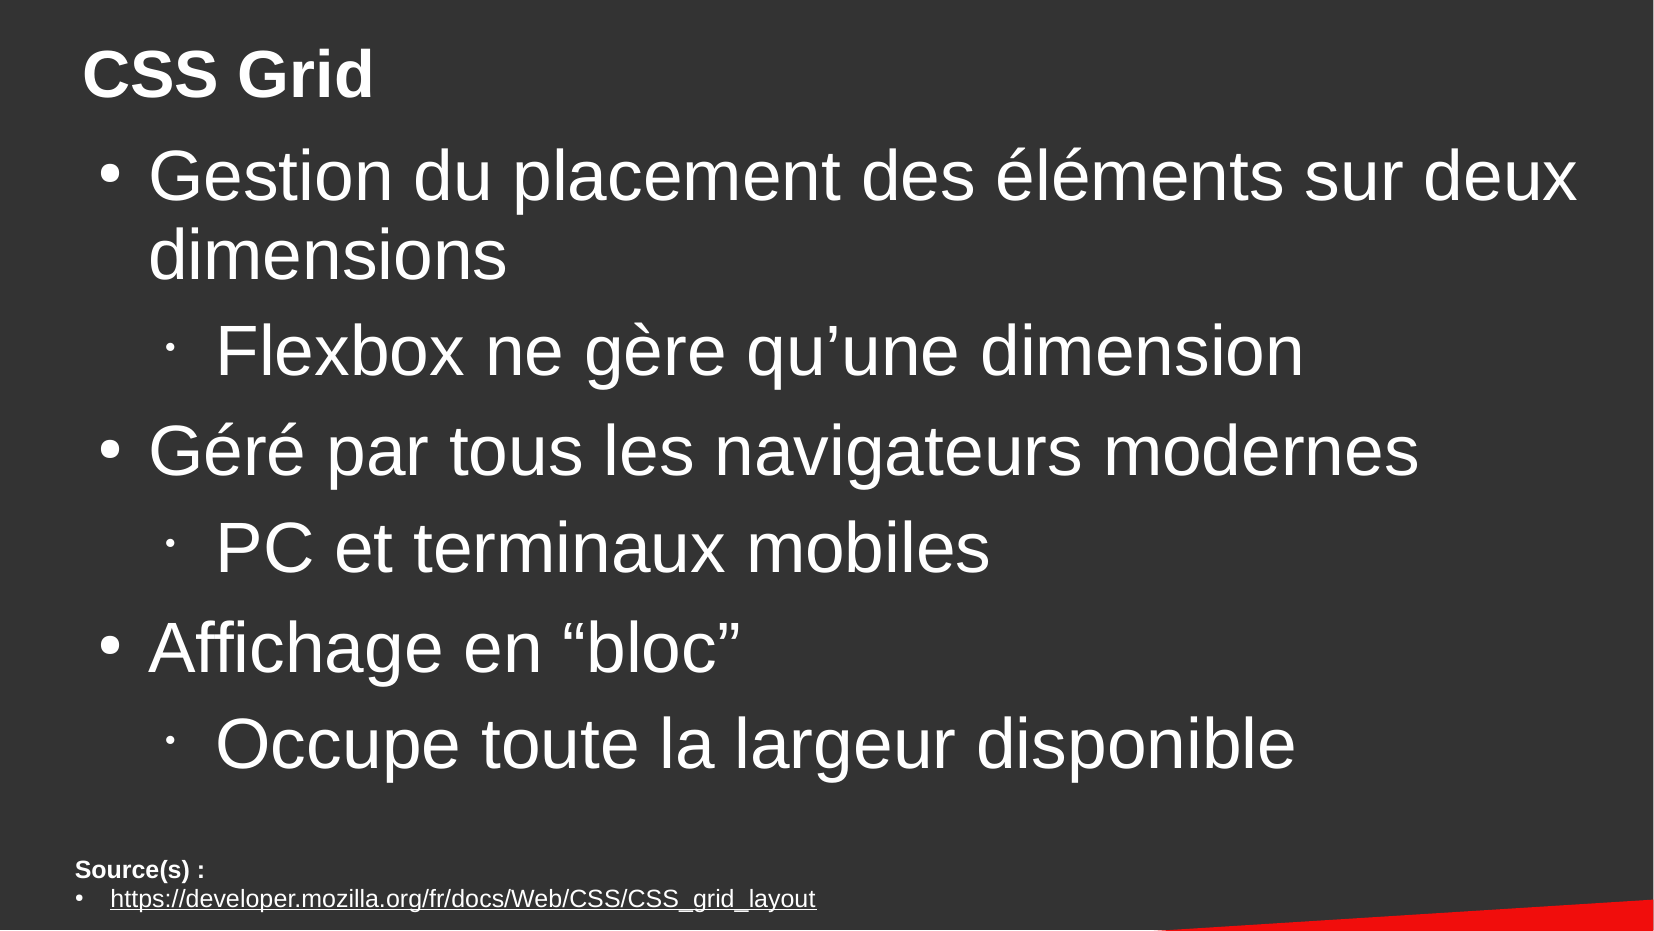

# CSS Grid
Gestion du placement des éléments sur deux dimensions
Flexbox ne gère qu’une dimension
Géré par tous les navigateurs modernes
PC et terminaux mobiles
Affichage en “bloc”
Occupe toute la largeur disponible
Source(s) :
https://developer.mozilla.org/fr/docs/Web/CSS/CSS_grid_layout